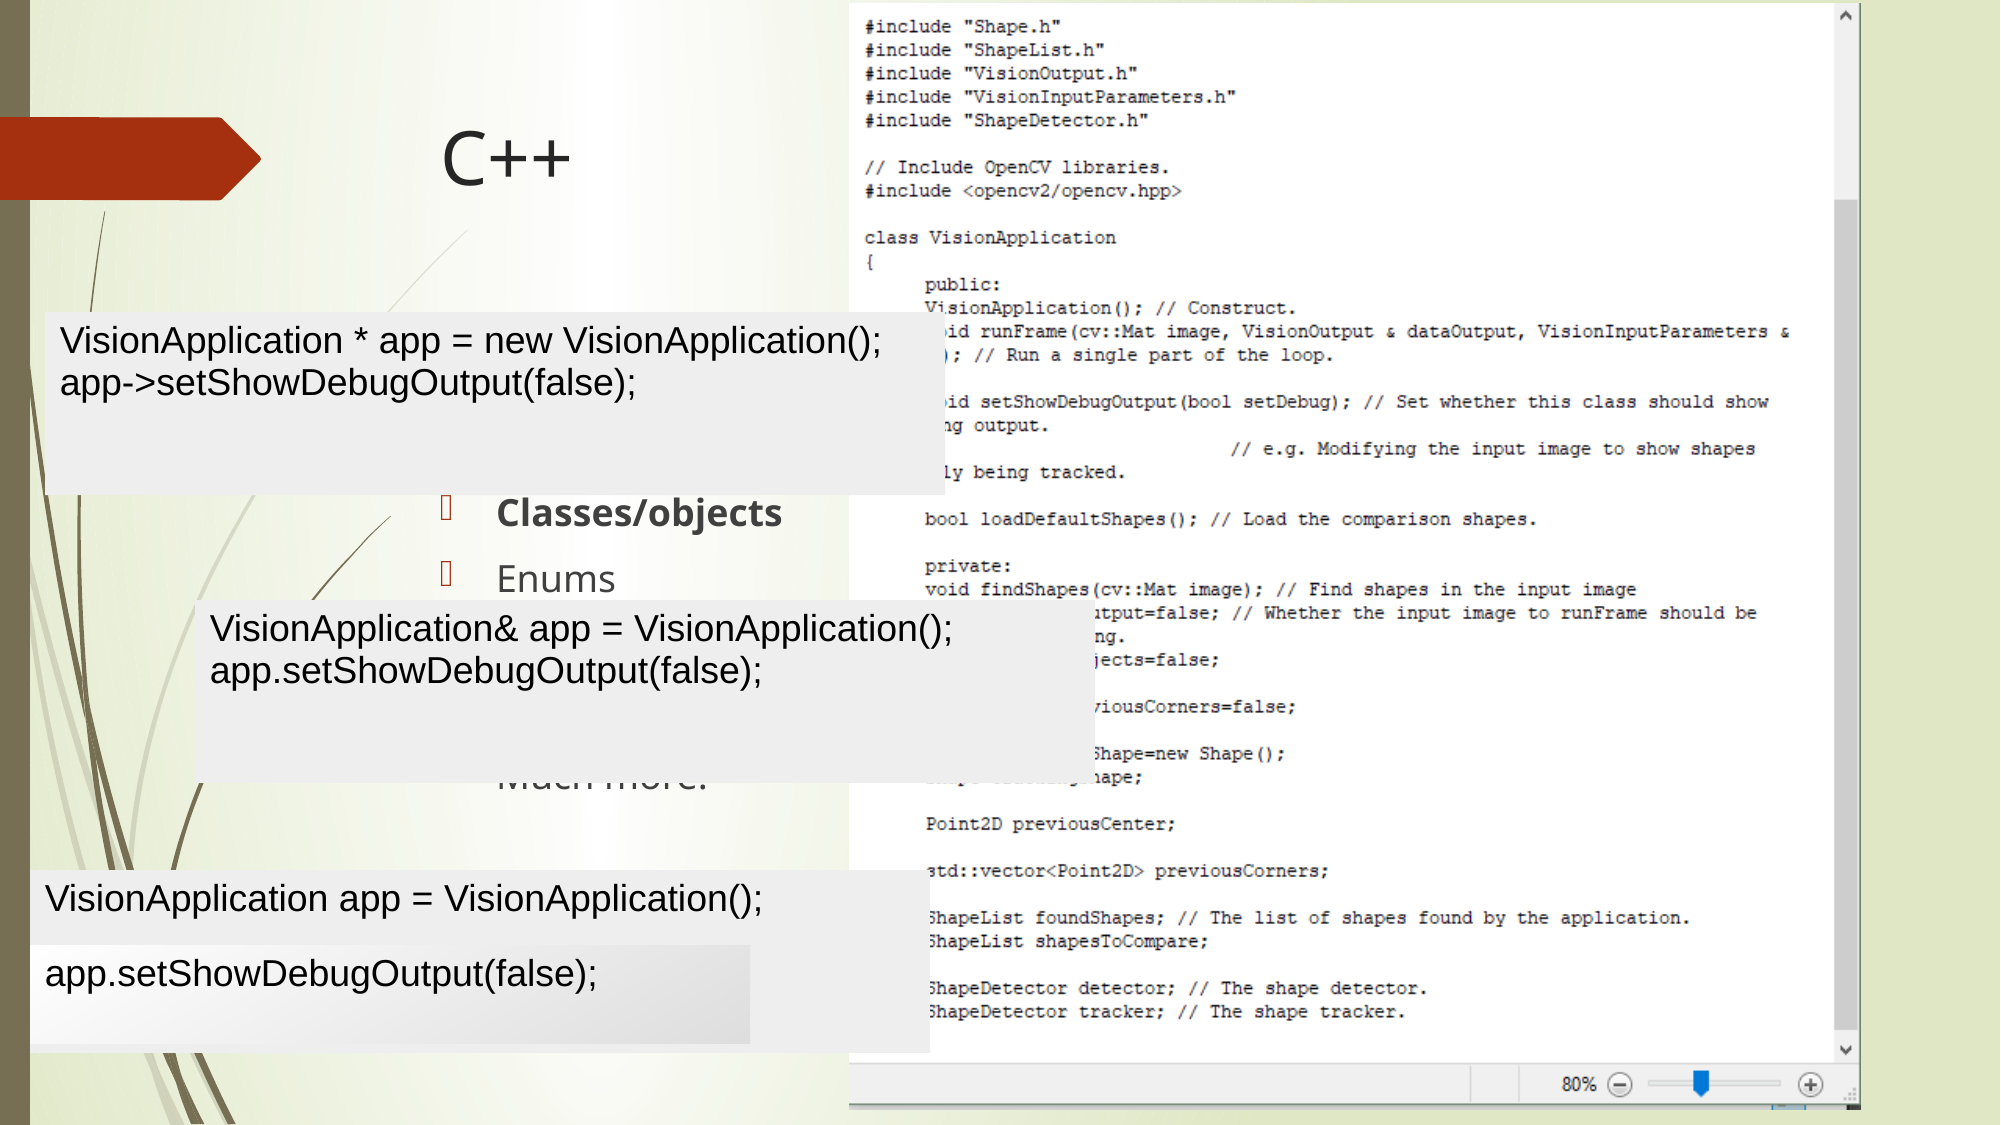

# C++
VisionApplication * app = new VisionApplication();
app->setShowDebugOutput(false);
Differences
Namespaces
Classes/objects
Enums
Templates
Compiling
Much more.
VisionApplication& app = VisionApplication();
app.setShowDebugOutput(false);
VisionApplication app = VisionApplication();
app.setShowDebugOutput(false);